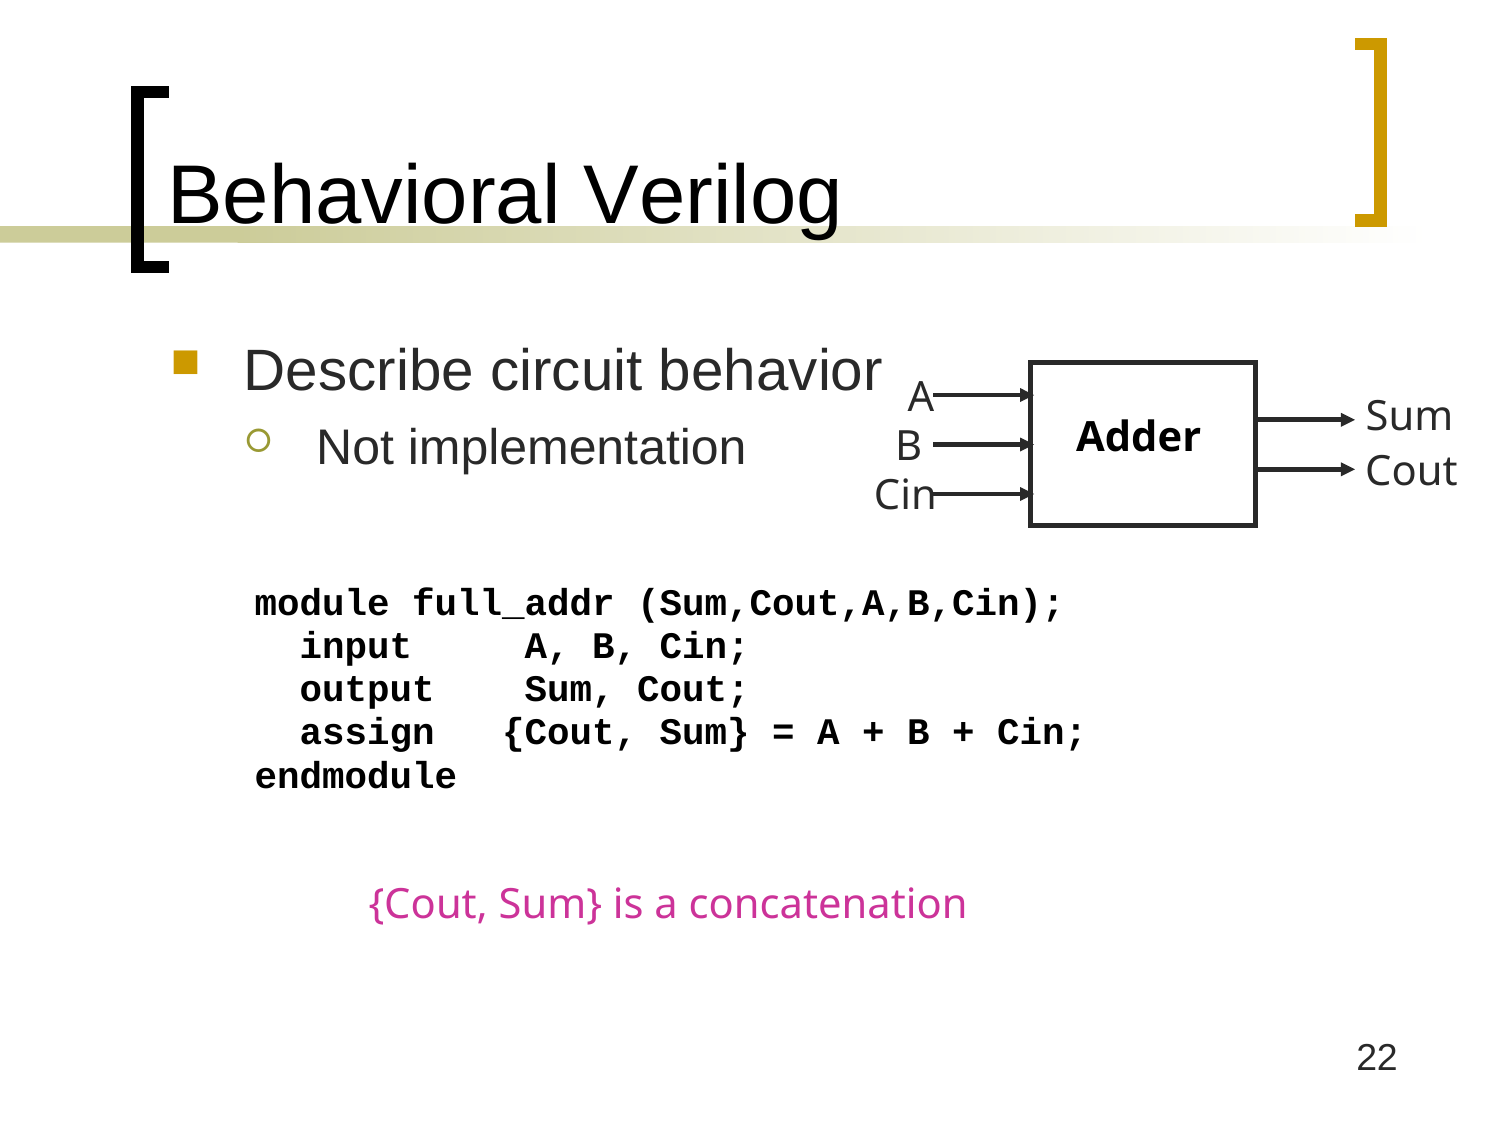

# Behavioral Verilog
Describe circuit behavior
Not implementation
A
Sum
Adder
B
Cout
Cin
module full_addr (Sum,Cout,A,B,Cin);
 input A, B, Cin;
 output Sum, Cout;
 assign {Cout, Sum} = A + B + Cin;
endmodule
{Cout, Sum} is a concatenation
22